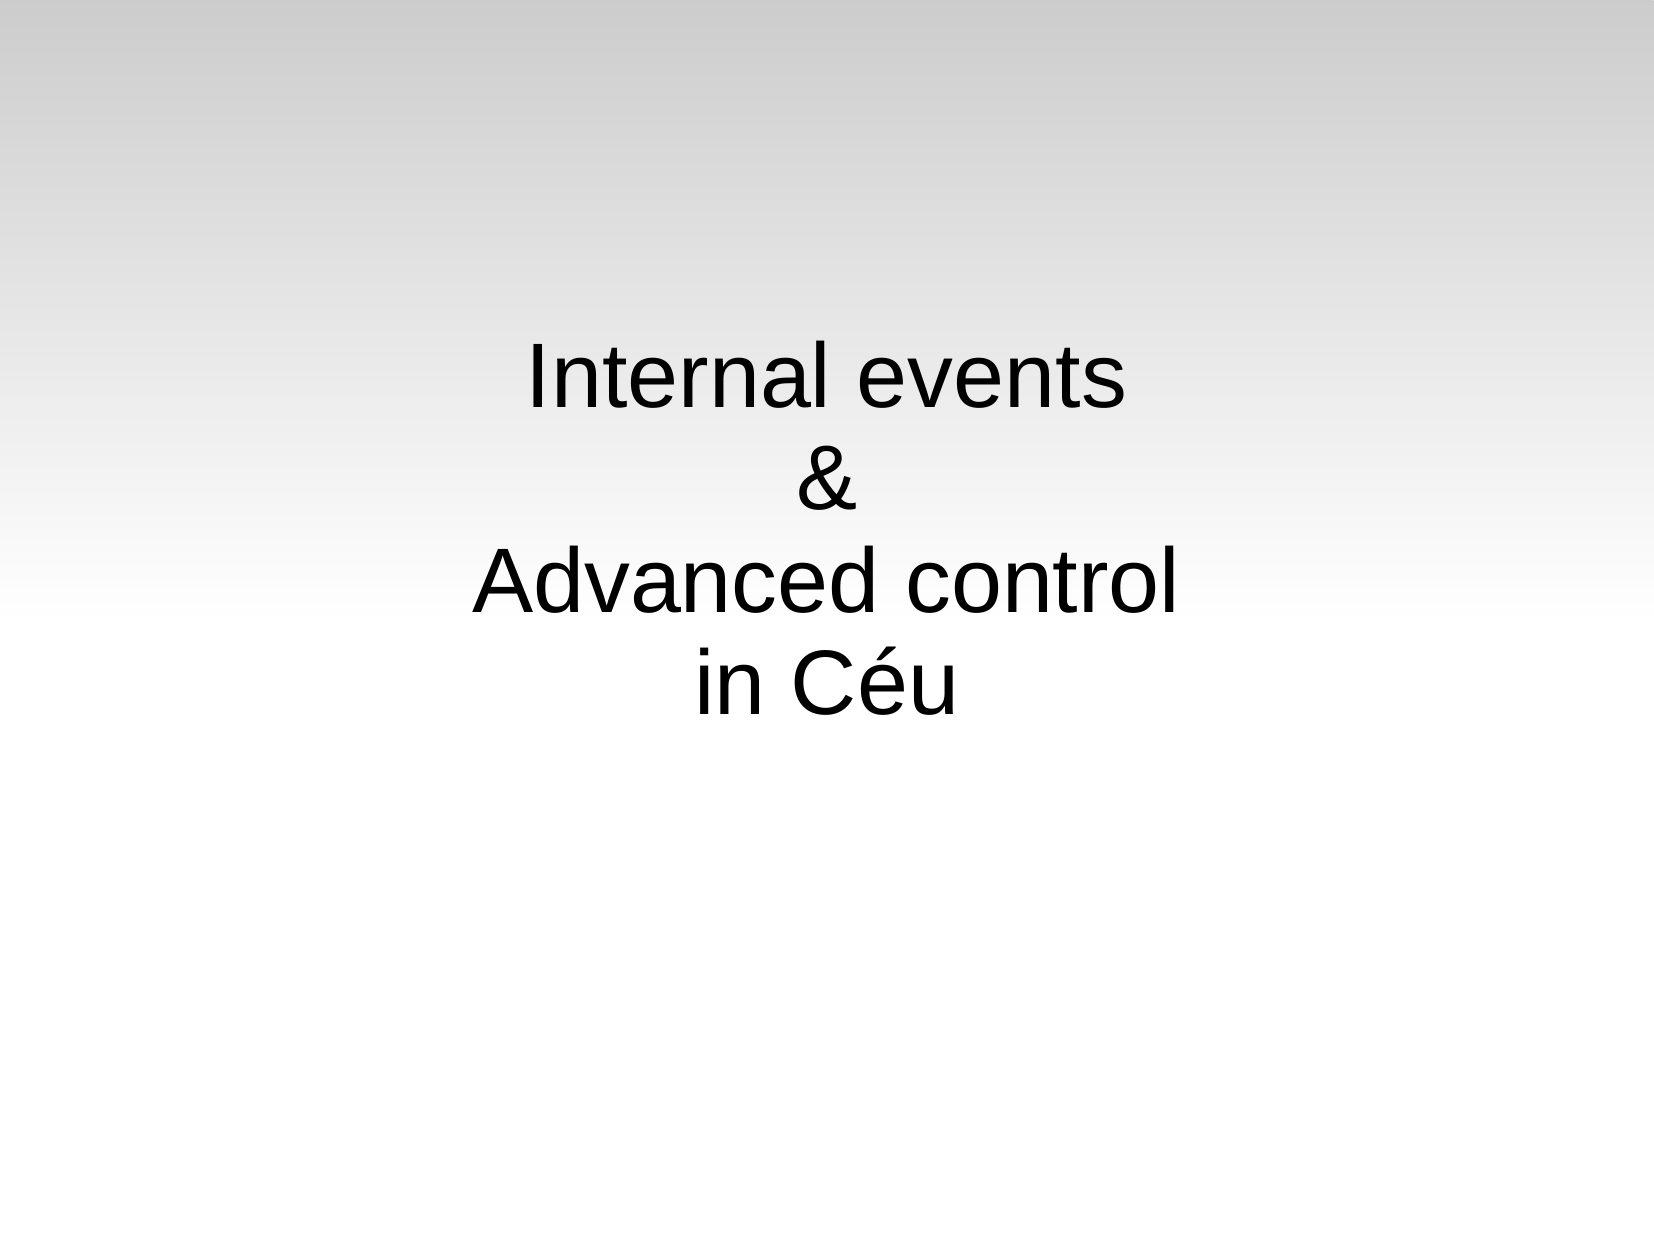

# Internal events
&
Advanced control
in Céu